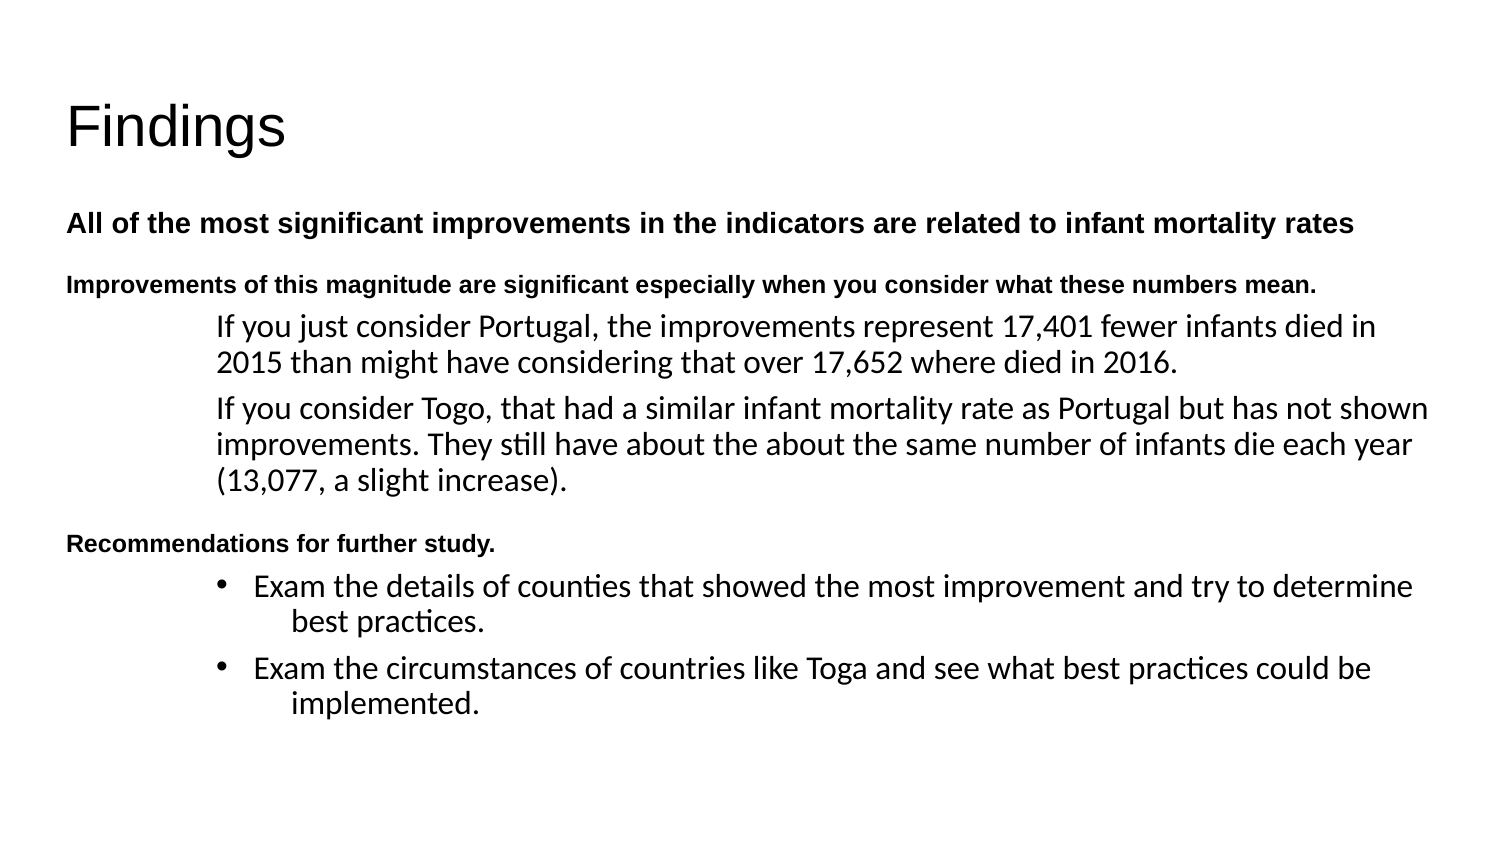

# Findings
All of the most significant improvements in the indicators are related to infant mortality rates
Improvements of this magnitude are significant especially when you consider what these numbers mean.
If you just consider Portugal, the improvements represent 17,401 fewer infants died in 2015 than might have considering that over 17,652 where died in 2016.
If you consider Togo, that had a similar infant mortality rate as Portugal but has not shown improvements. They still have about the about the same number of infants die each year (13,077, a slight increase).
Recommendations for further study.
Exam the details of counties that showed the most improvement and try to determine best practices.
Exam the circumstances of countries like Toga and see what best practices could be implemented.